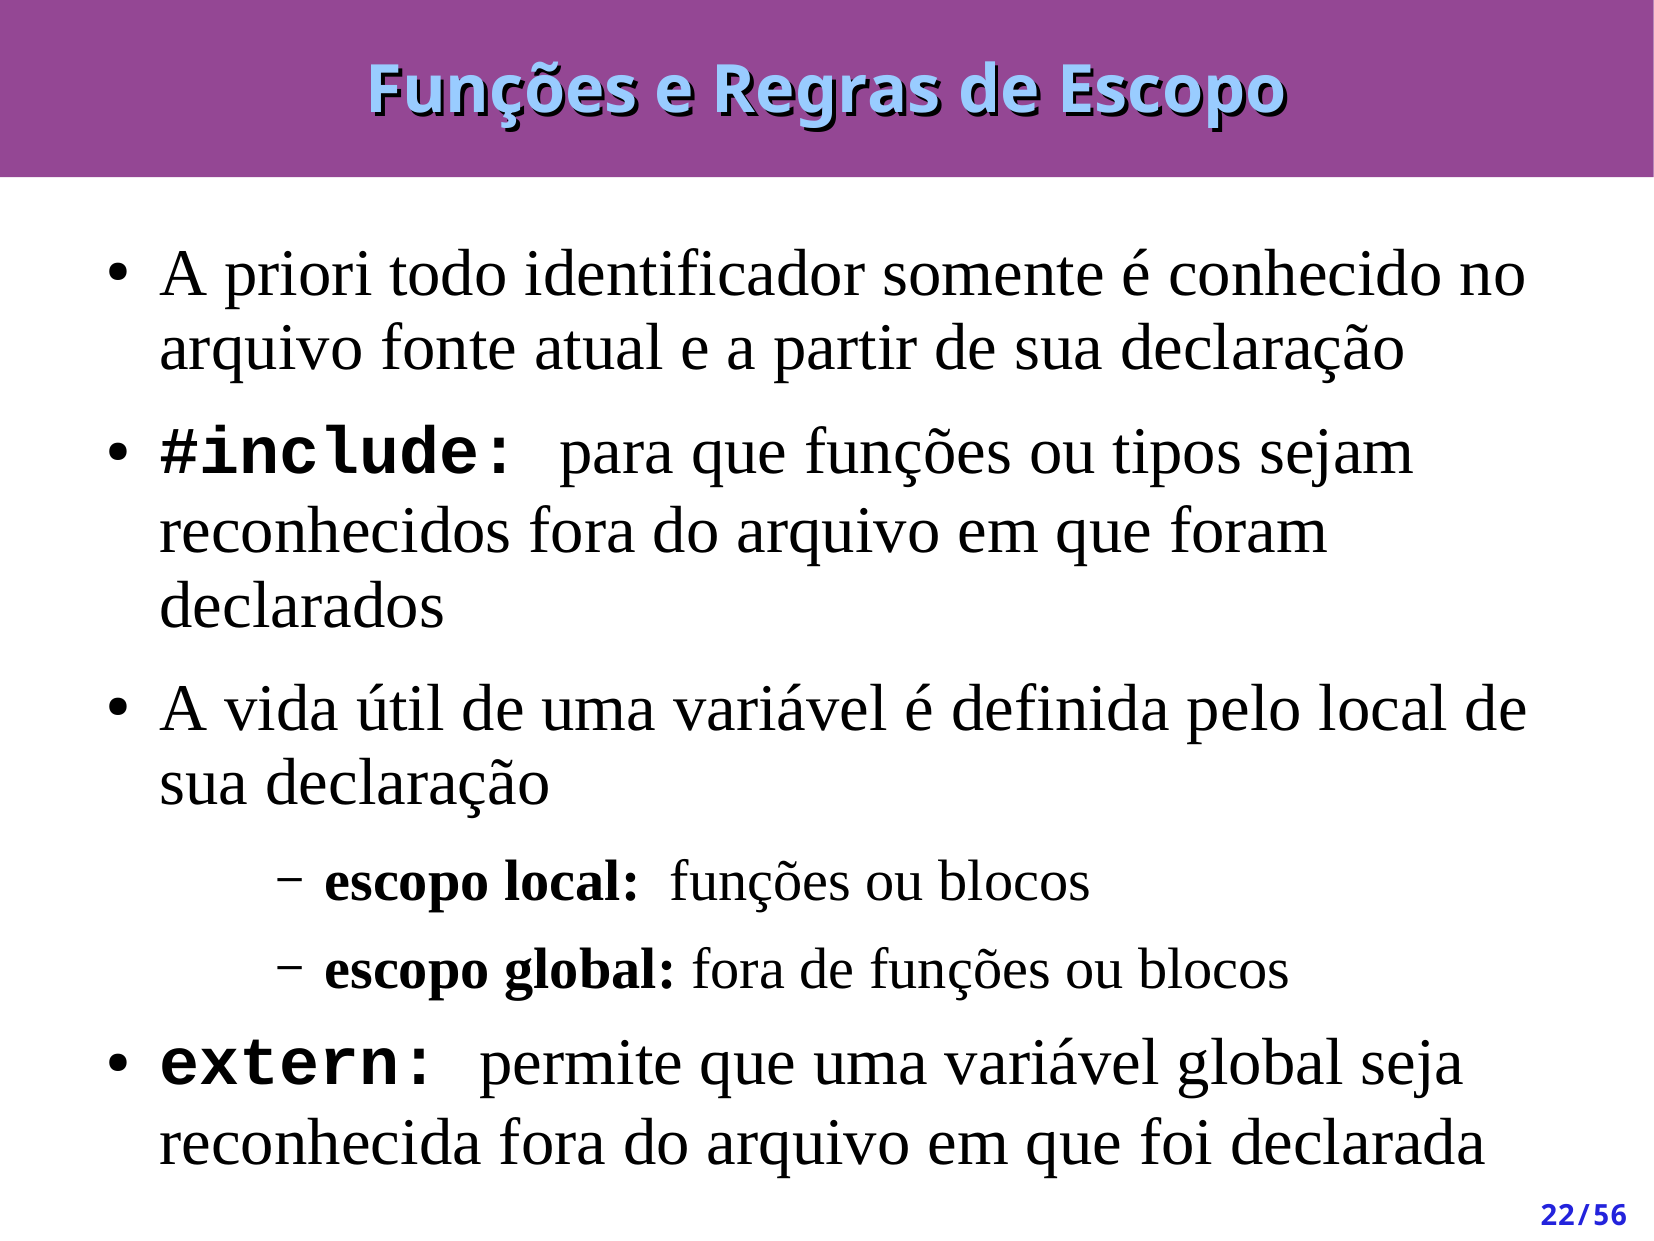

# Funções e Regras de Escopo
A priori todo identificador somente é conhecido no arquivo fonte atual e a partir de sua declaração
#include: para que funções ou tipos sejam reconhecidos fora do arquivo em que foram declarados
A vida útil de uma variável é definida pelo local de sua declaração
escopo local: funções ou blocos
escopo global: fora de funções ou blocos
extern: permite que uma variável global seja reconhecida fora do arquivo em que foi declarada
22